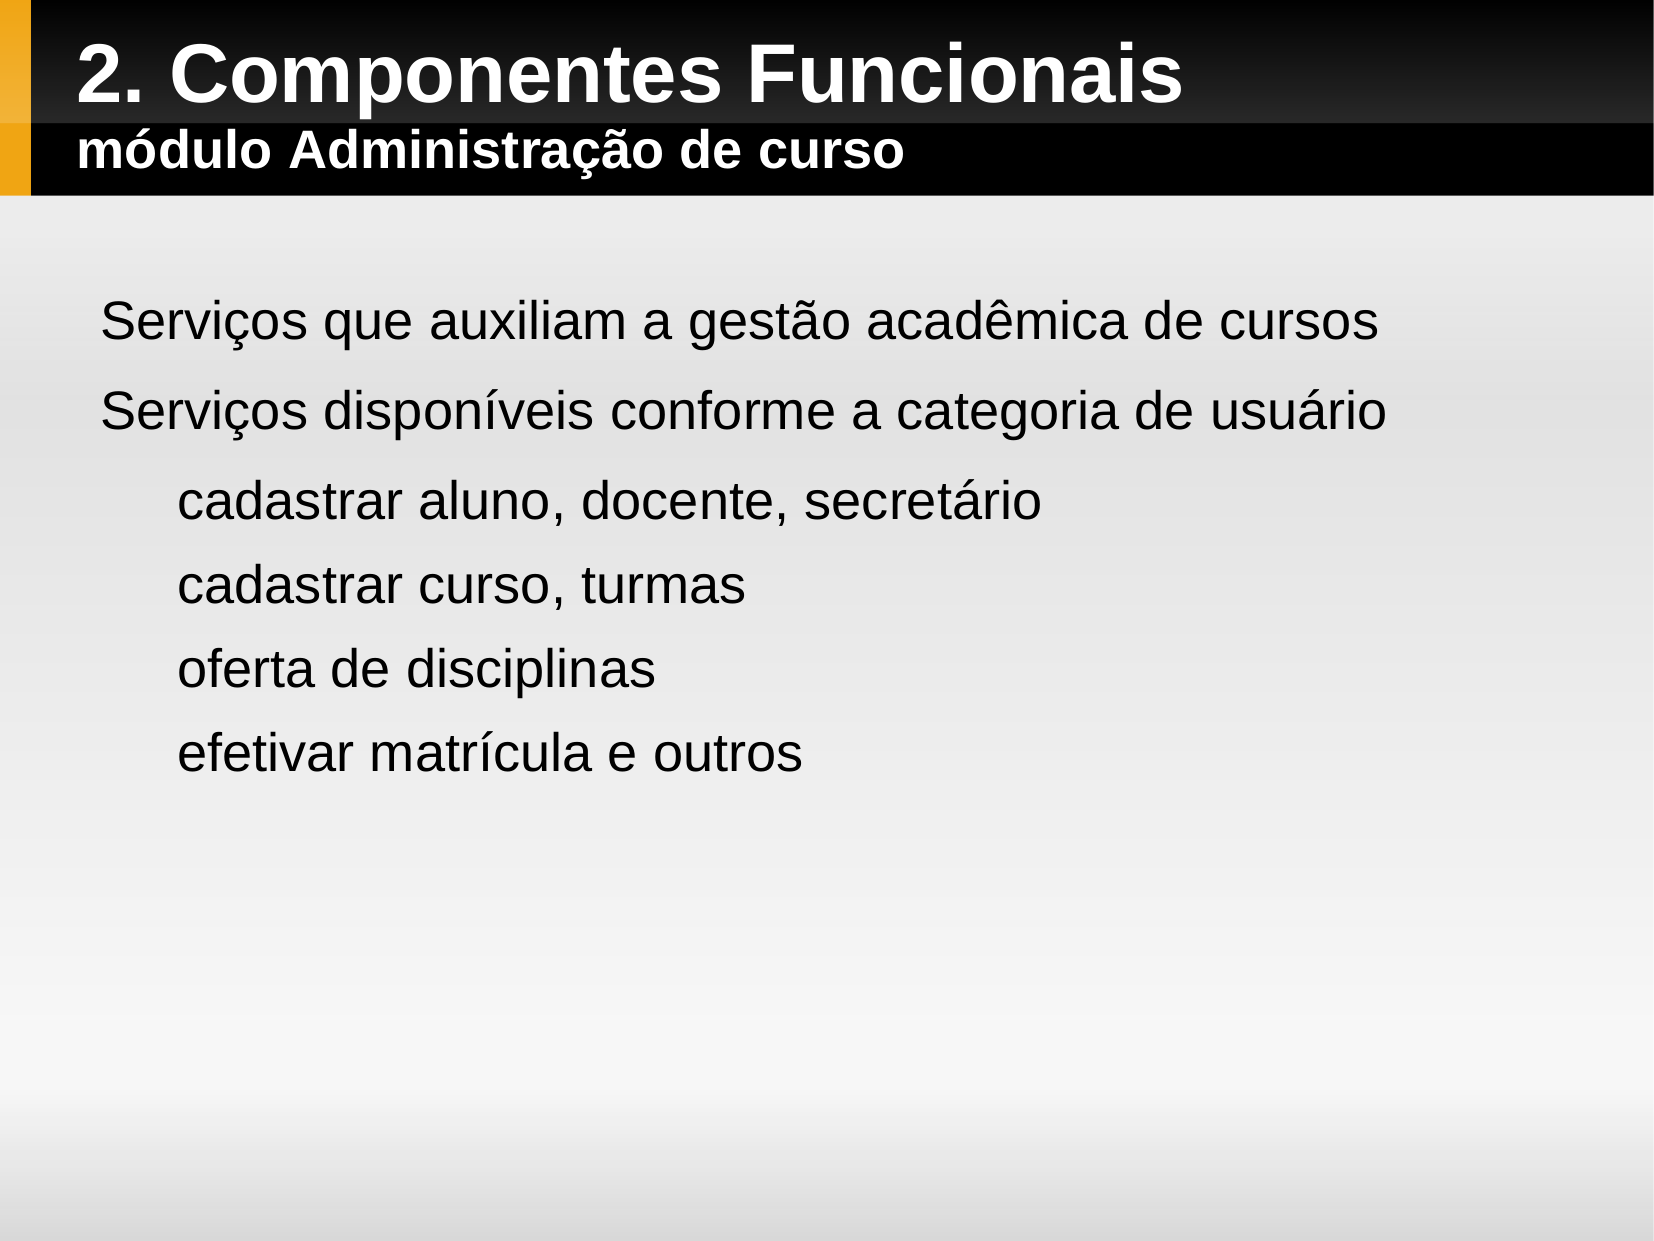

# 2. Componentes Funcionais módulo Administração de curso
Serviços que auxiliam a gestão acadêmica de cursos
Serviços disponíveis conforme a categoria de usuário
cadastrar aluno, docente, secretário
cadastrar curso, turmas
oferta de disciplinas
efetivar matrícula e outros